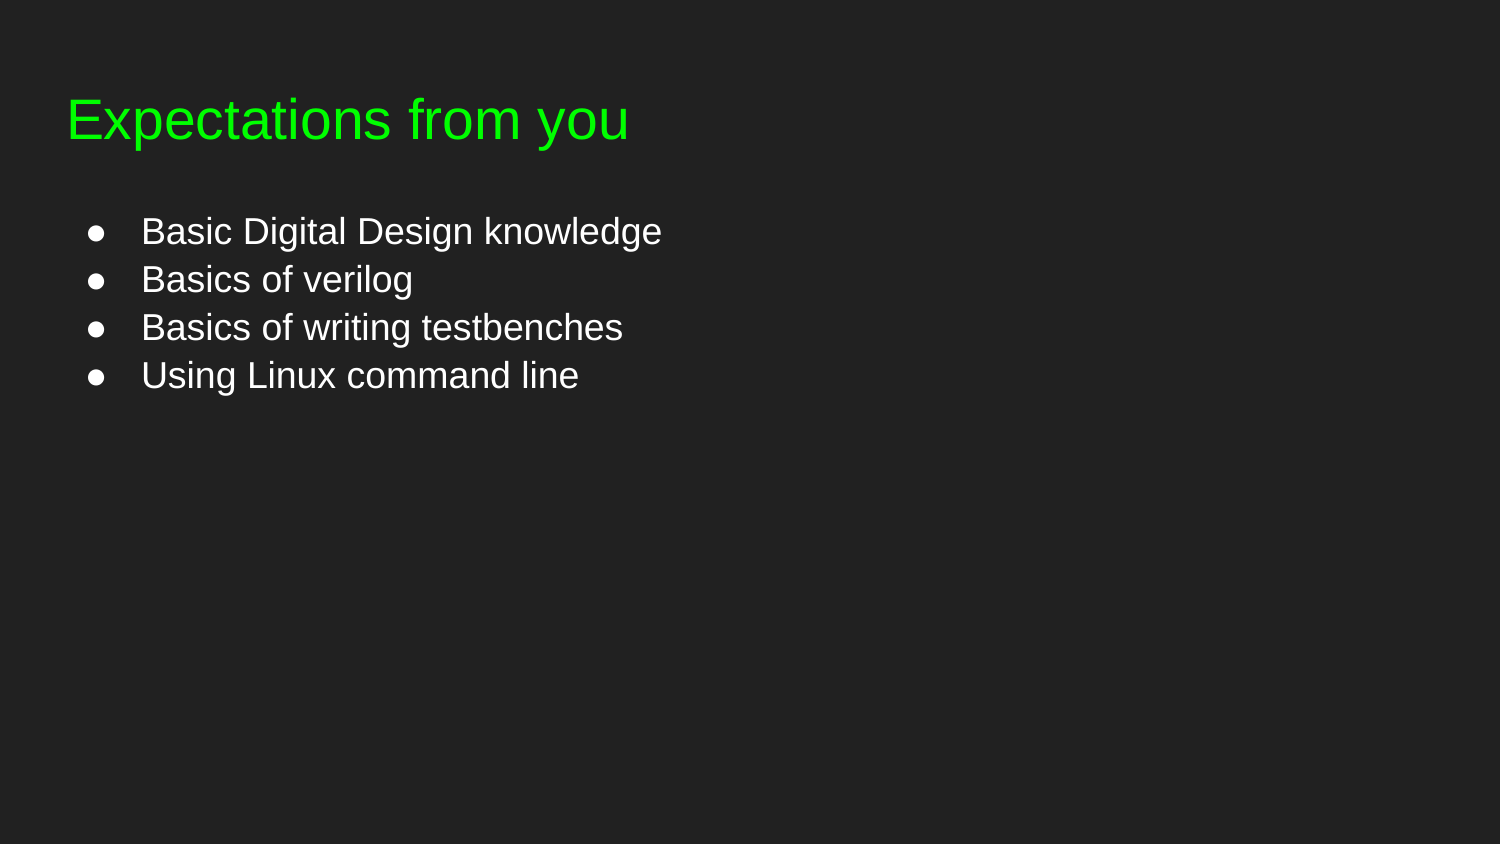

# Expectations from you
Basic Digital Design knowledge
Basics of verilog
Basics of writing testbenches
Using Linux command line